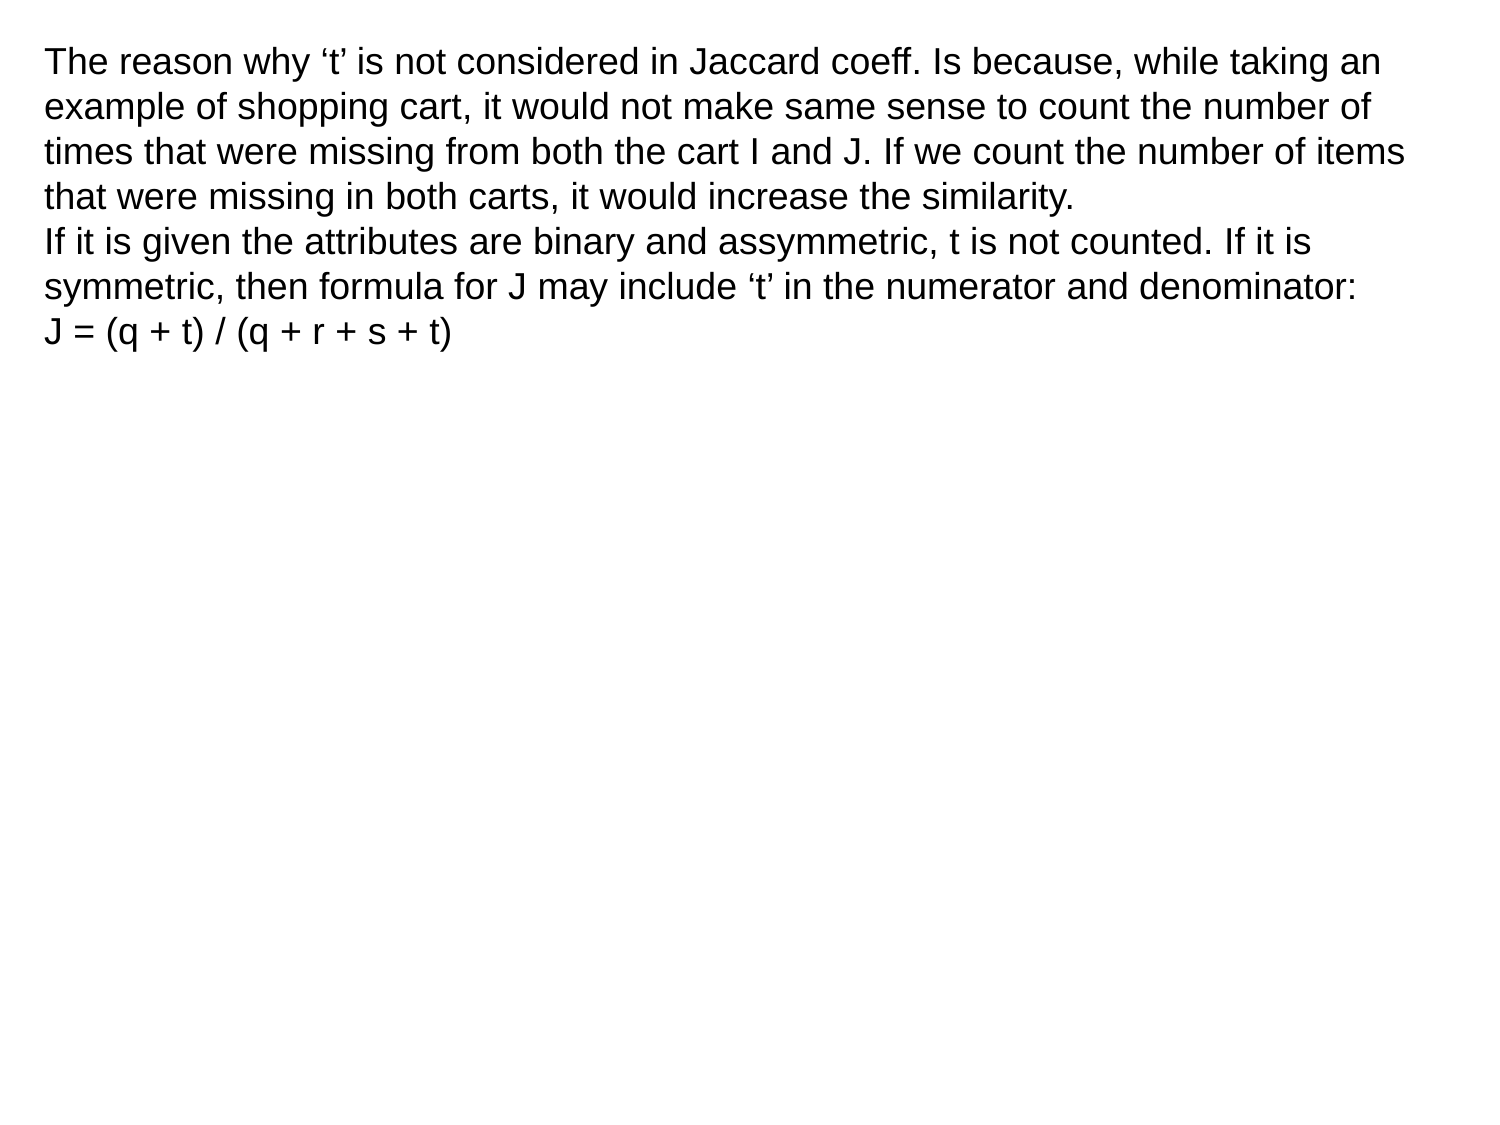

The reason why ‘t’ is not considered in Jaccard coeff. Is because, while taking an example of shopping cart, it would not make same sense to count the number of times that were missing from both the cart I and J. If we count the number of items that were missing in both carts, it would increase the similarity.
If it is given the attributes are binary and assymmetric, t is not counted. If it is symmetric, then formula for J may include ‘t’ in the numerator and denominator:
J = (q + t) / (q + r + s + t)